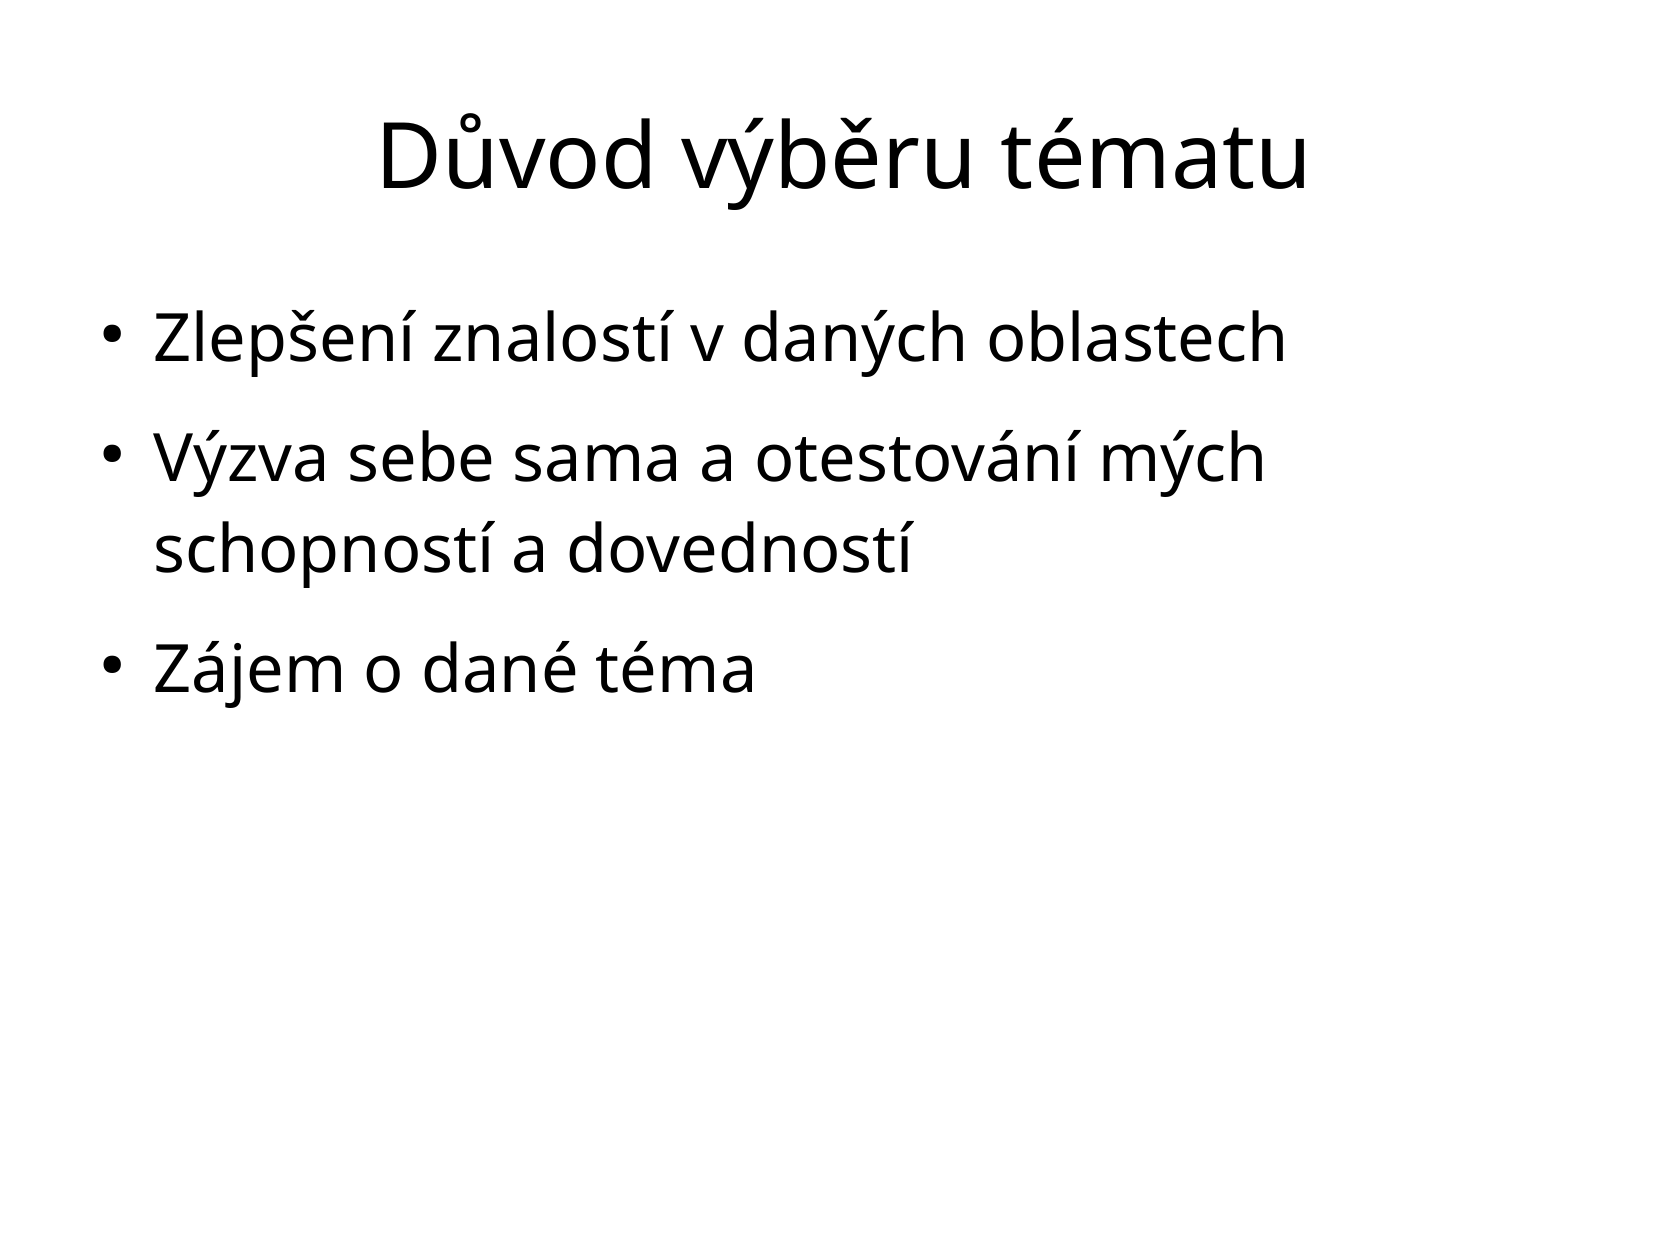

# Důvod výběru tématu
Zlepšení znalostí v daných oblastech
Výzva sebe sama a otestování mých schopností a dovedností
Zájem o dané téma